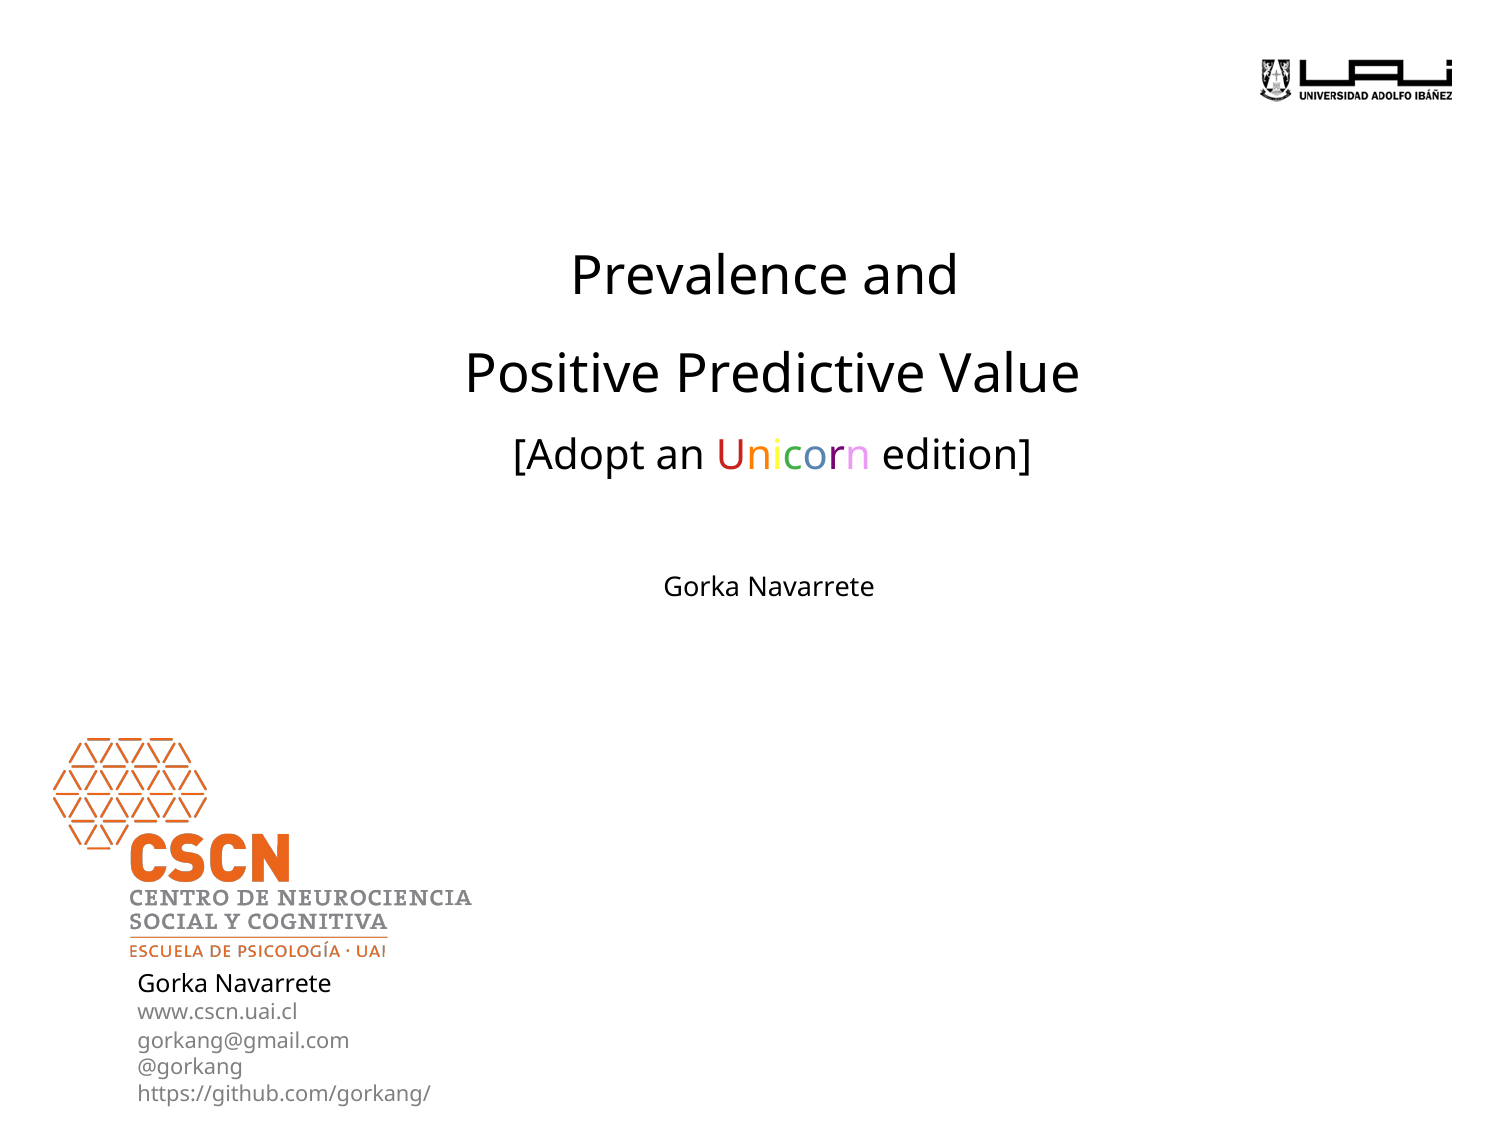

Prevalence and
Positive Predictive Value
[Adopt an Unicorn edition]
Gorka Navarrete
Gorka Navarrete
www.cscn.uai.cl
gorkang@gmail.com
@gorkang
https://github.com/gorkang/